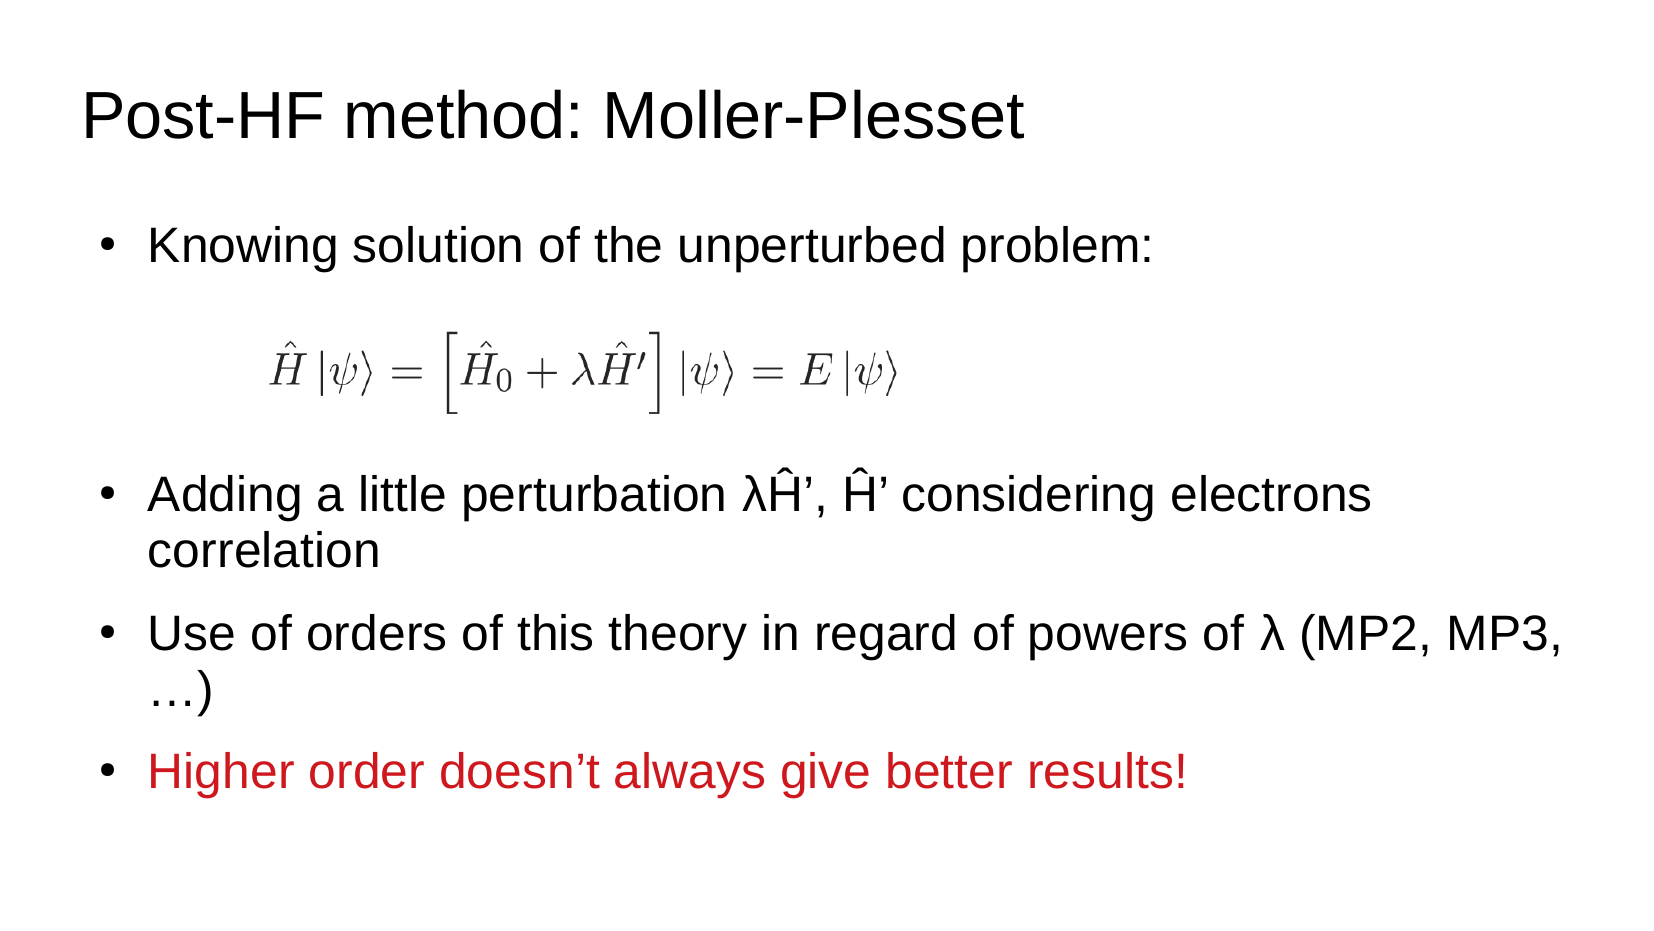

# Post-HF method: Moller-Plesset
Knowing solution of the unperturbed problem:
Adding a little perturbation λĤ’, Ĥ’ considering electrons correlation
Use of orders of this theory in regard of powers of λ (MP2, MP3, …)
Higher order doesn’t always give better results!